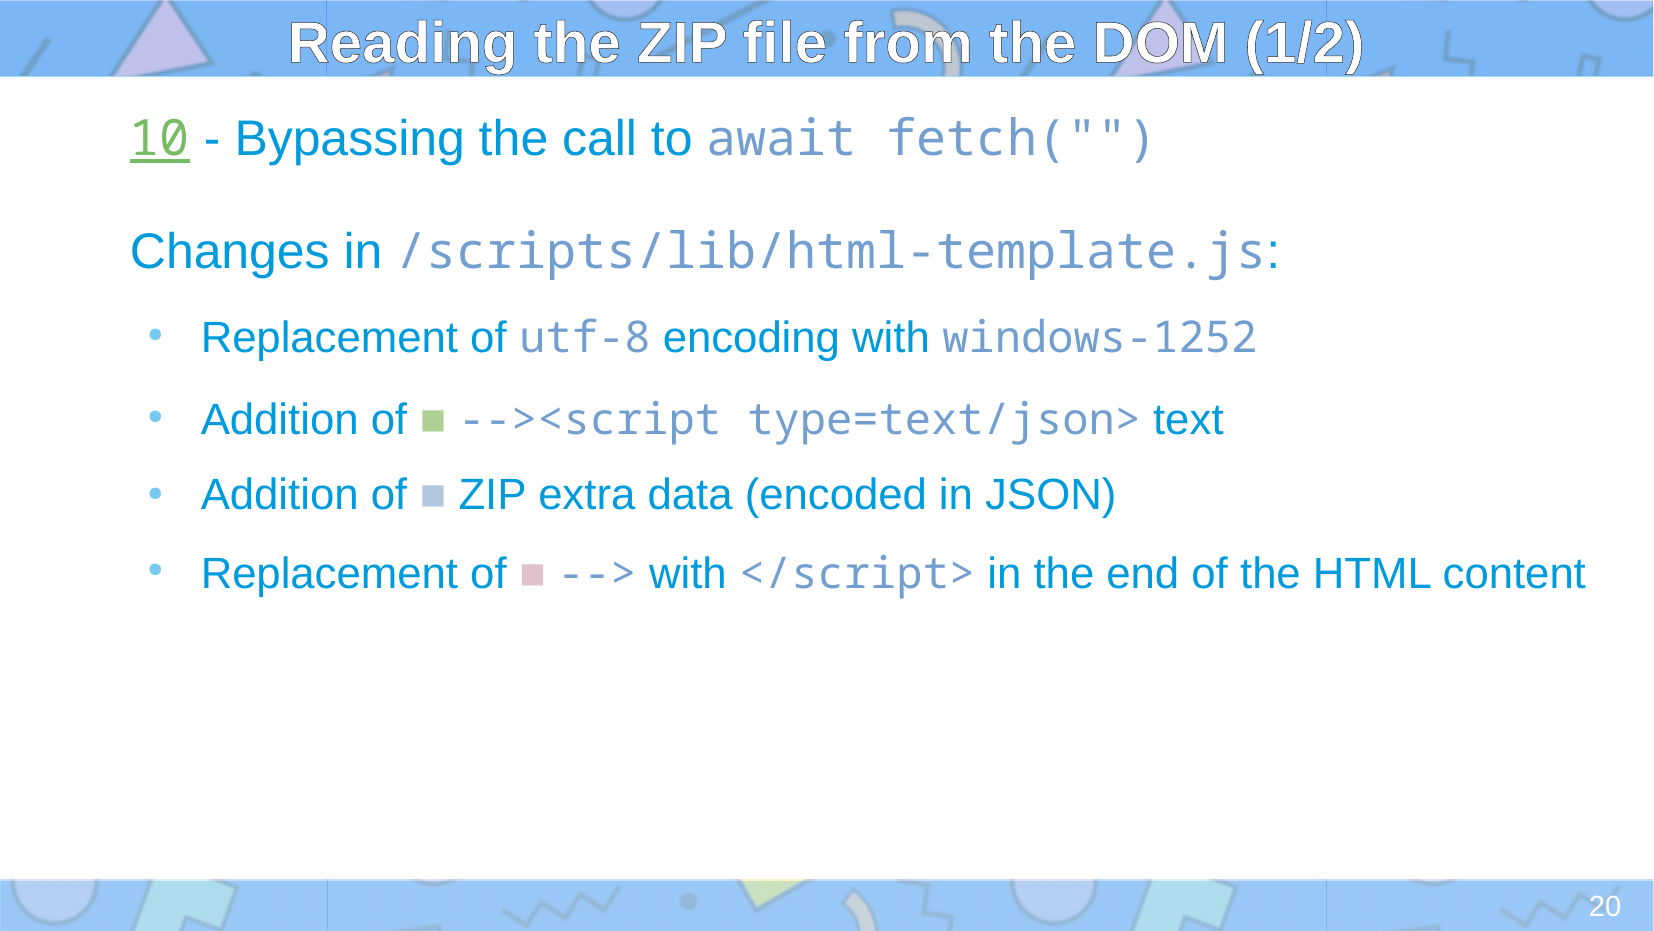

# Reading the ZIP file from the DOM (1/2)
10 - Bypassing the call to await fetch("")
Changes in /scripts/lib/html-template.js:
Replacement of utf-8 encoding with windows-1252
Addition of ■ --><script type=text/json> text
Addition of ■ ZIP extra data (encoded in JSON)
Replacement of ■ --> with </script> in the end of the HTML content
20